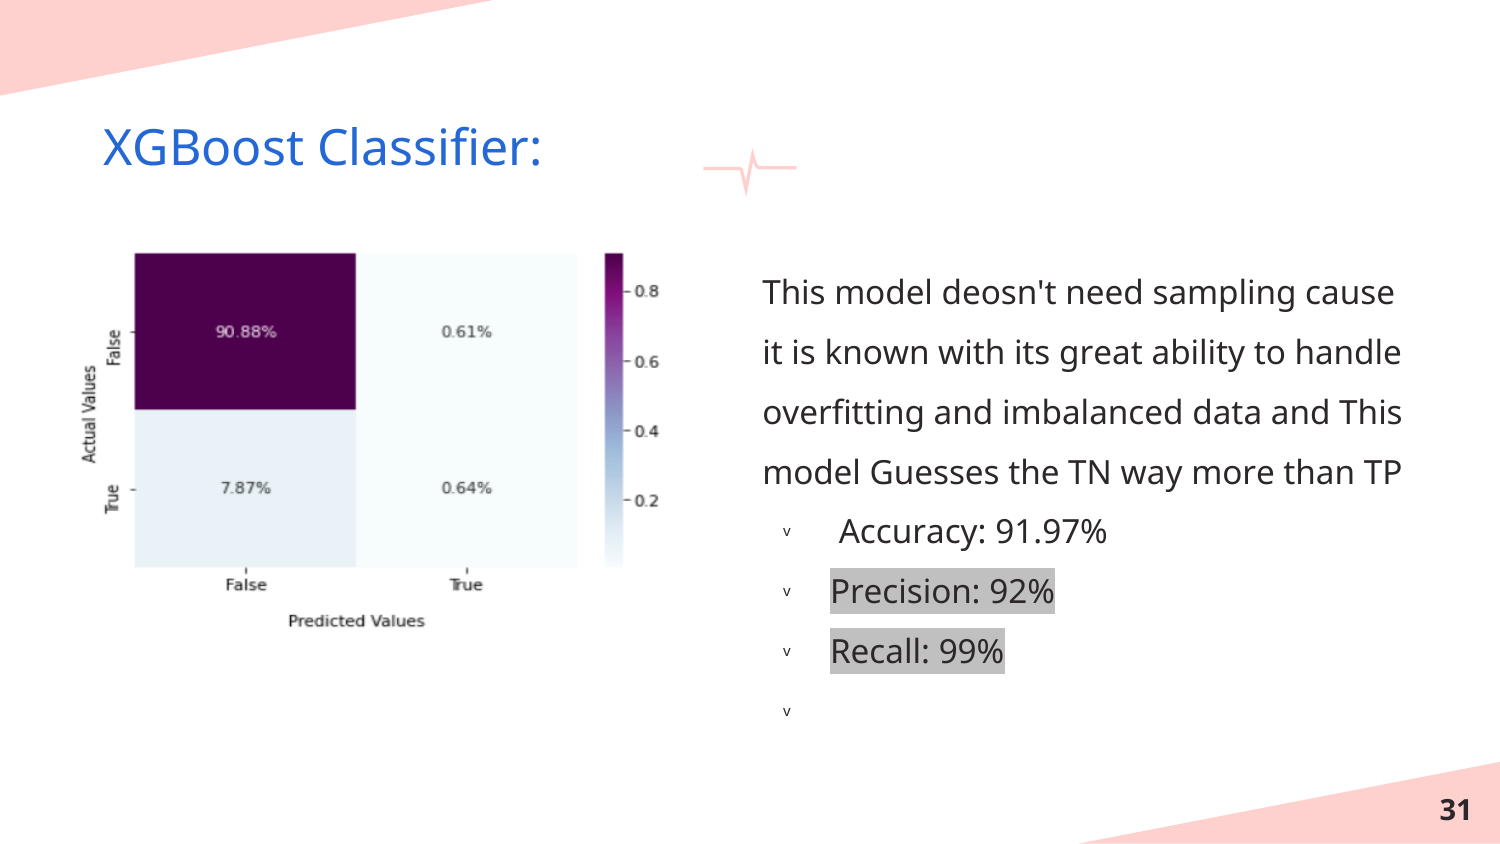

# XGBoost Classifier:
This model deosn't need sampling cause it is known with its great ability to handle overfitting and imbalanced data and This model Guesses the TN way more than TP
 Accuracy: 91.97%
Precision: 92%
Recall: 99%
31